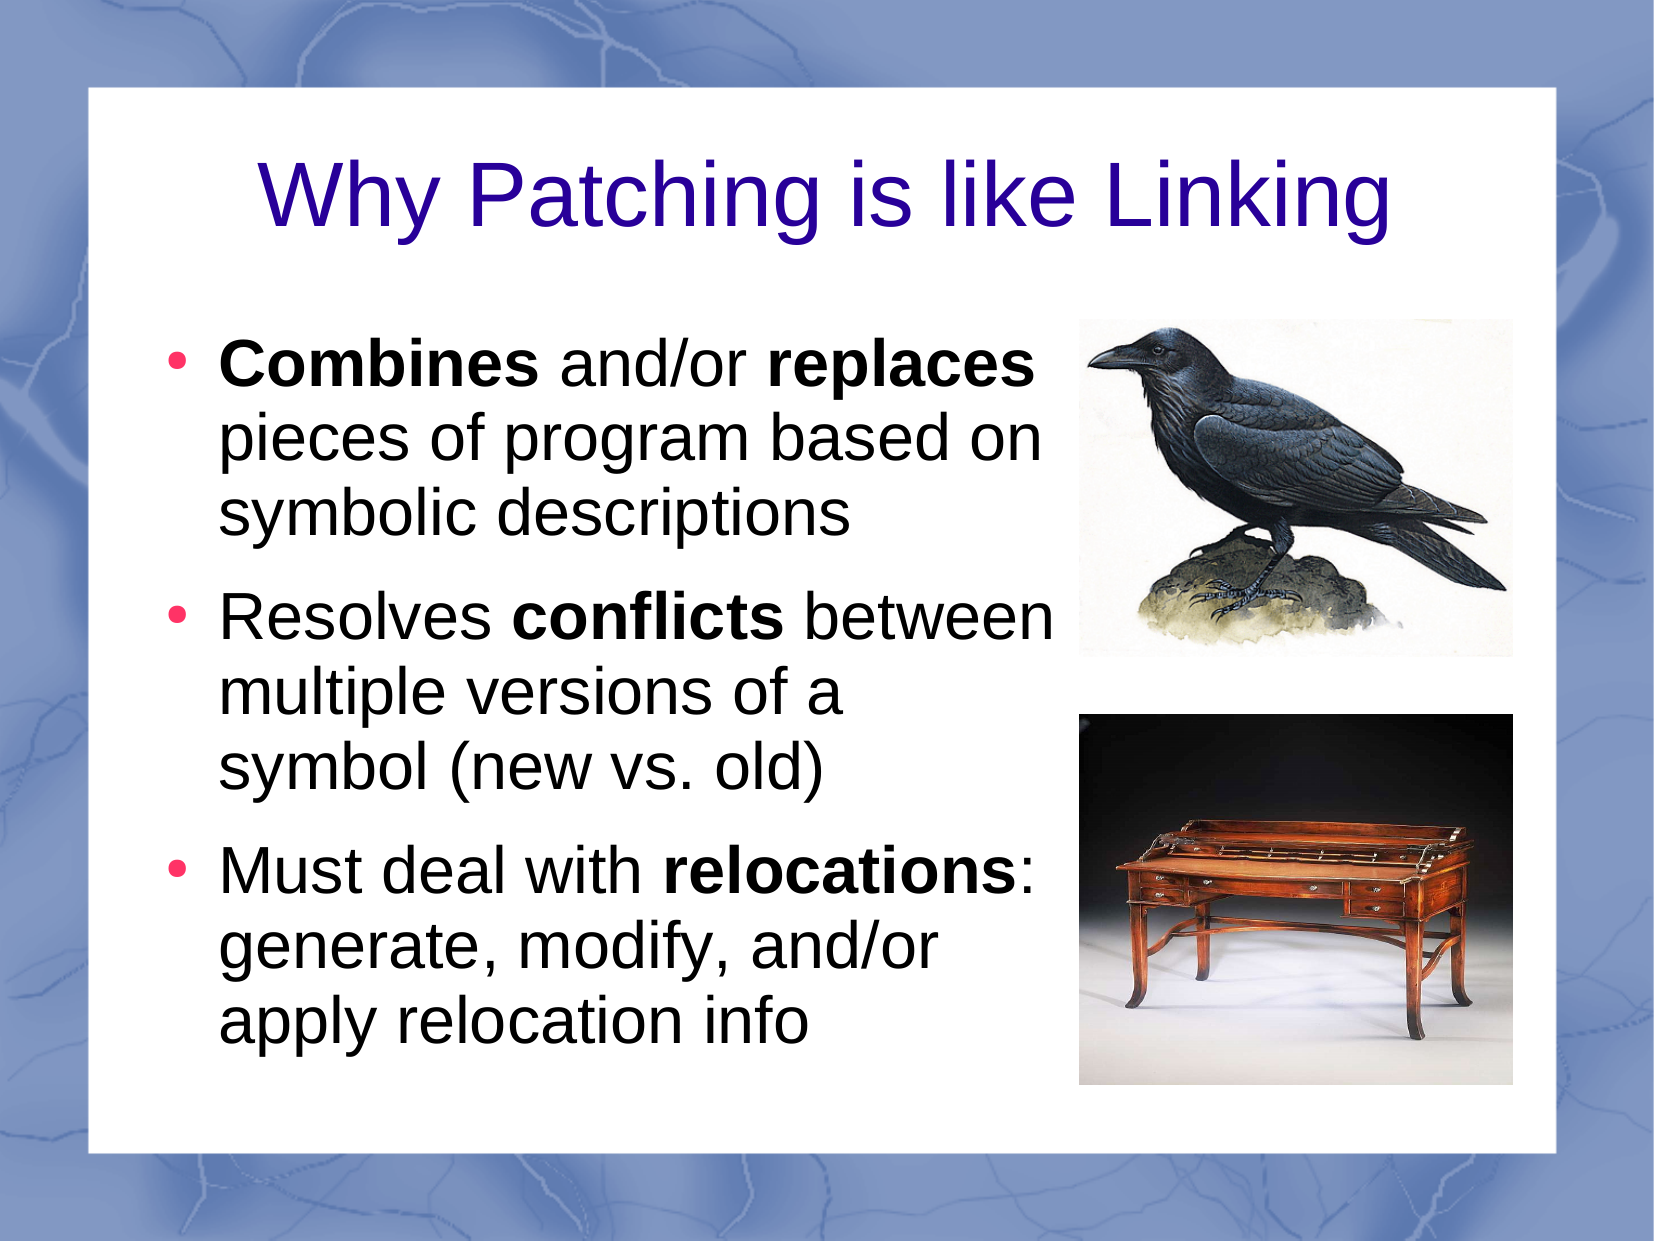

# Why Patching is like Linking
Combines and/or replaces pieces of program based on symbolic descriptions
Resolves conflicts between multiple versions of a symbol (new vs. old)
Must deal with relocations: generate, modify, and/or apply relocation info